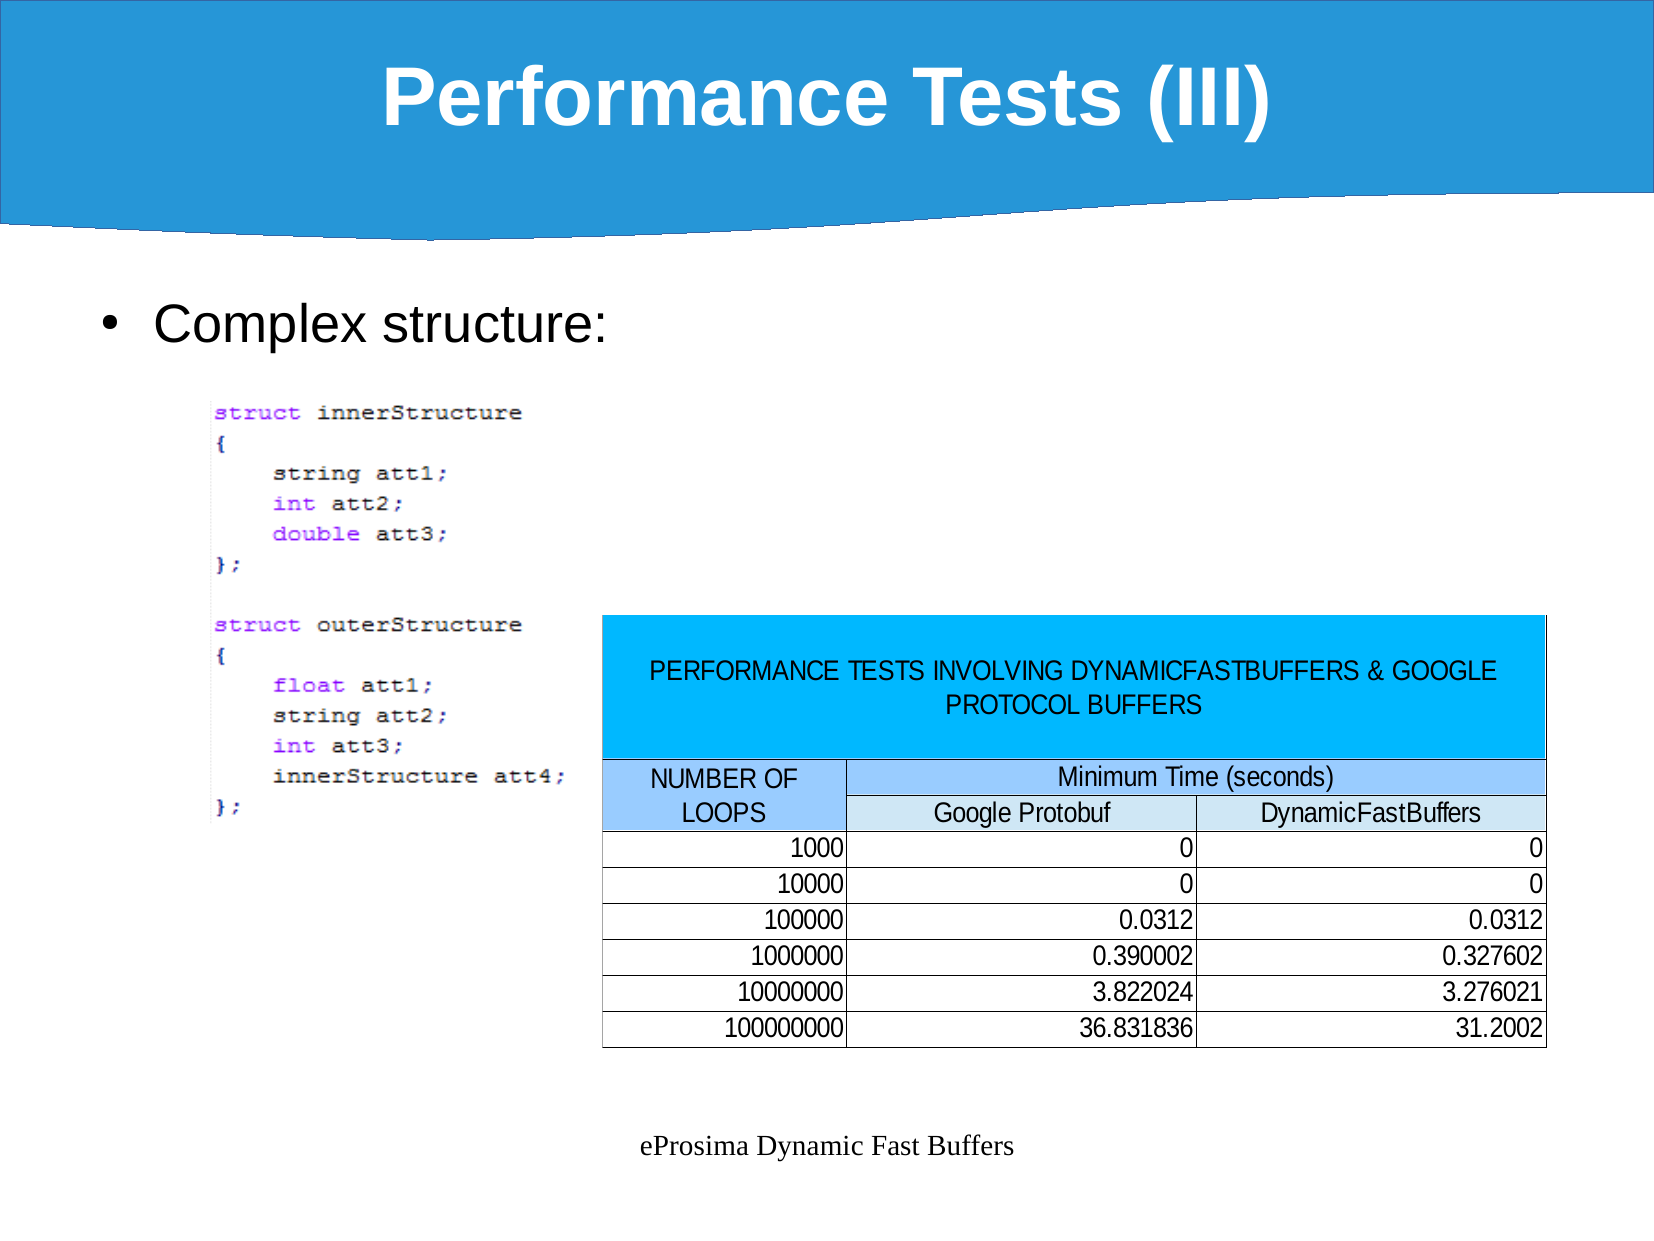

Performance Tests (III)
# Complex structure:
eProsima Dynamic Fast Buffers